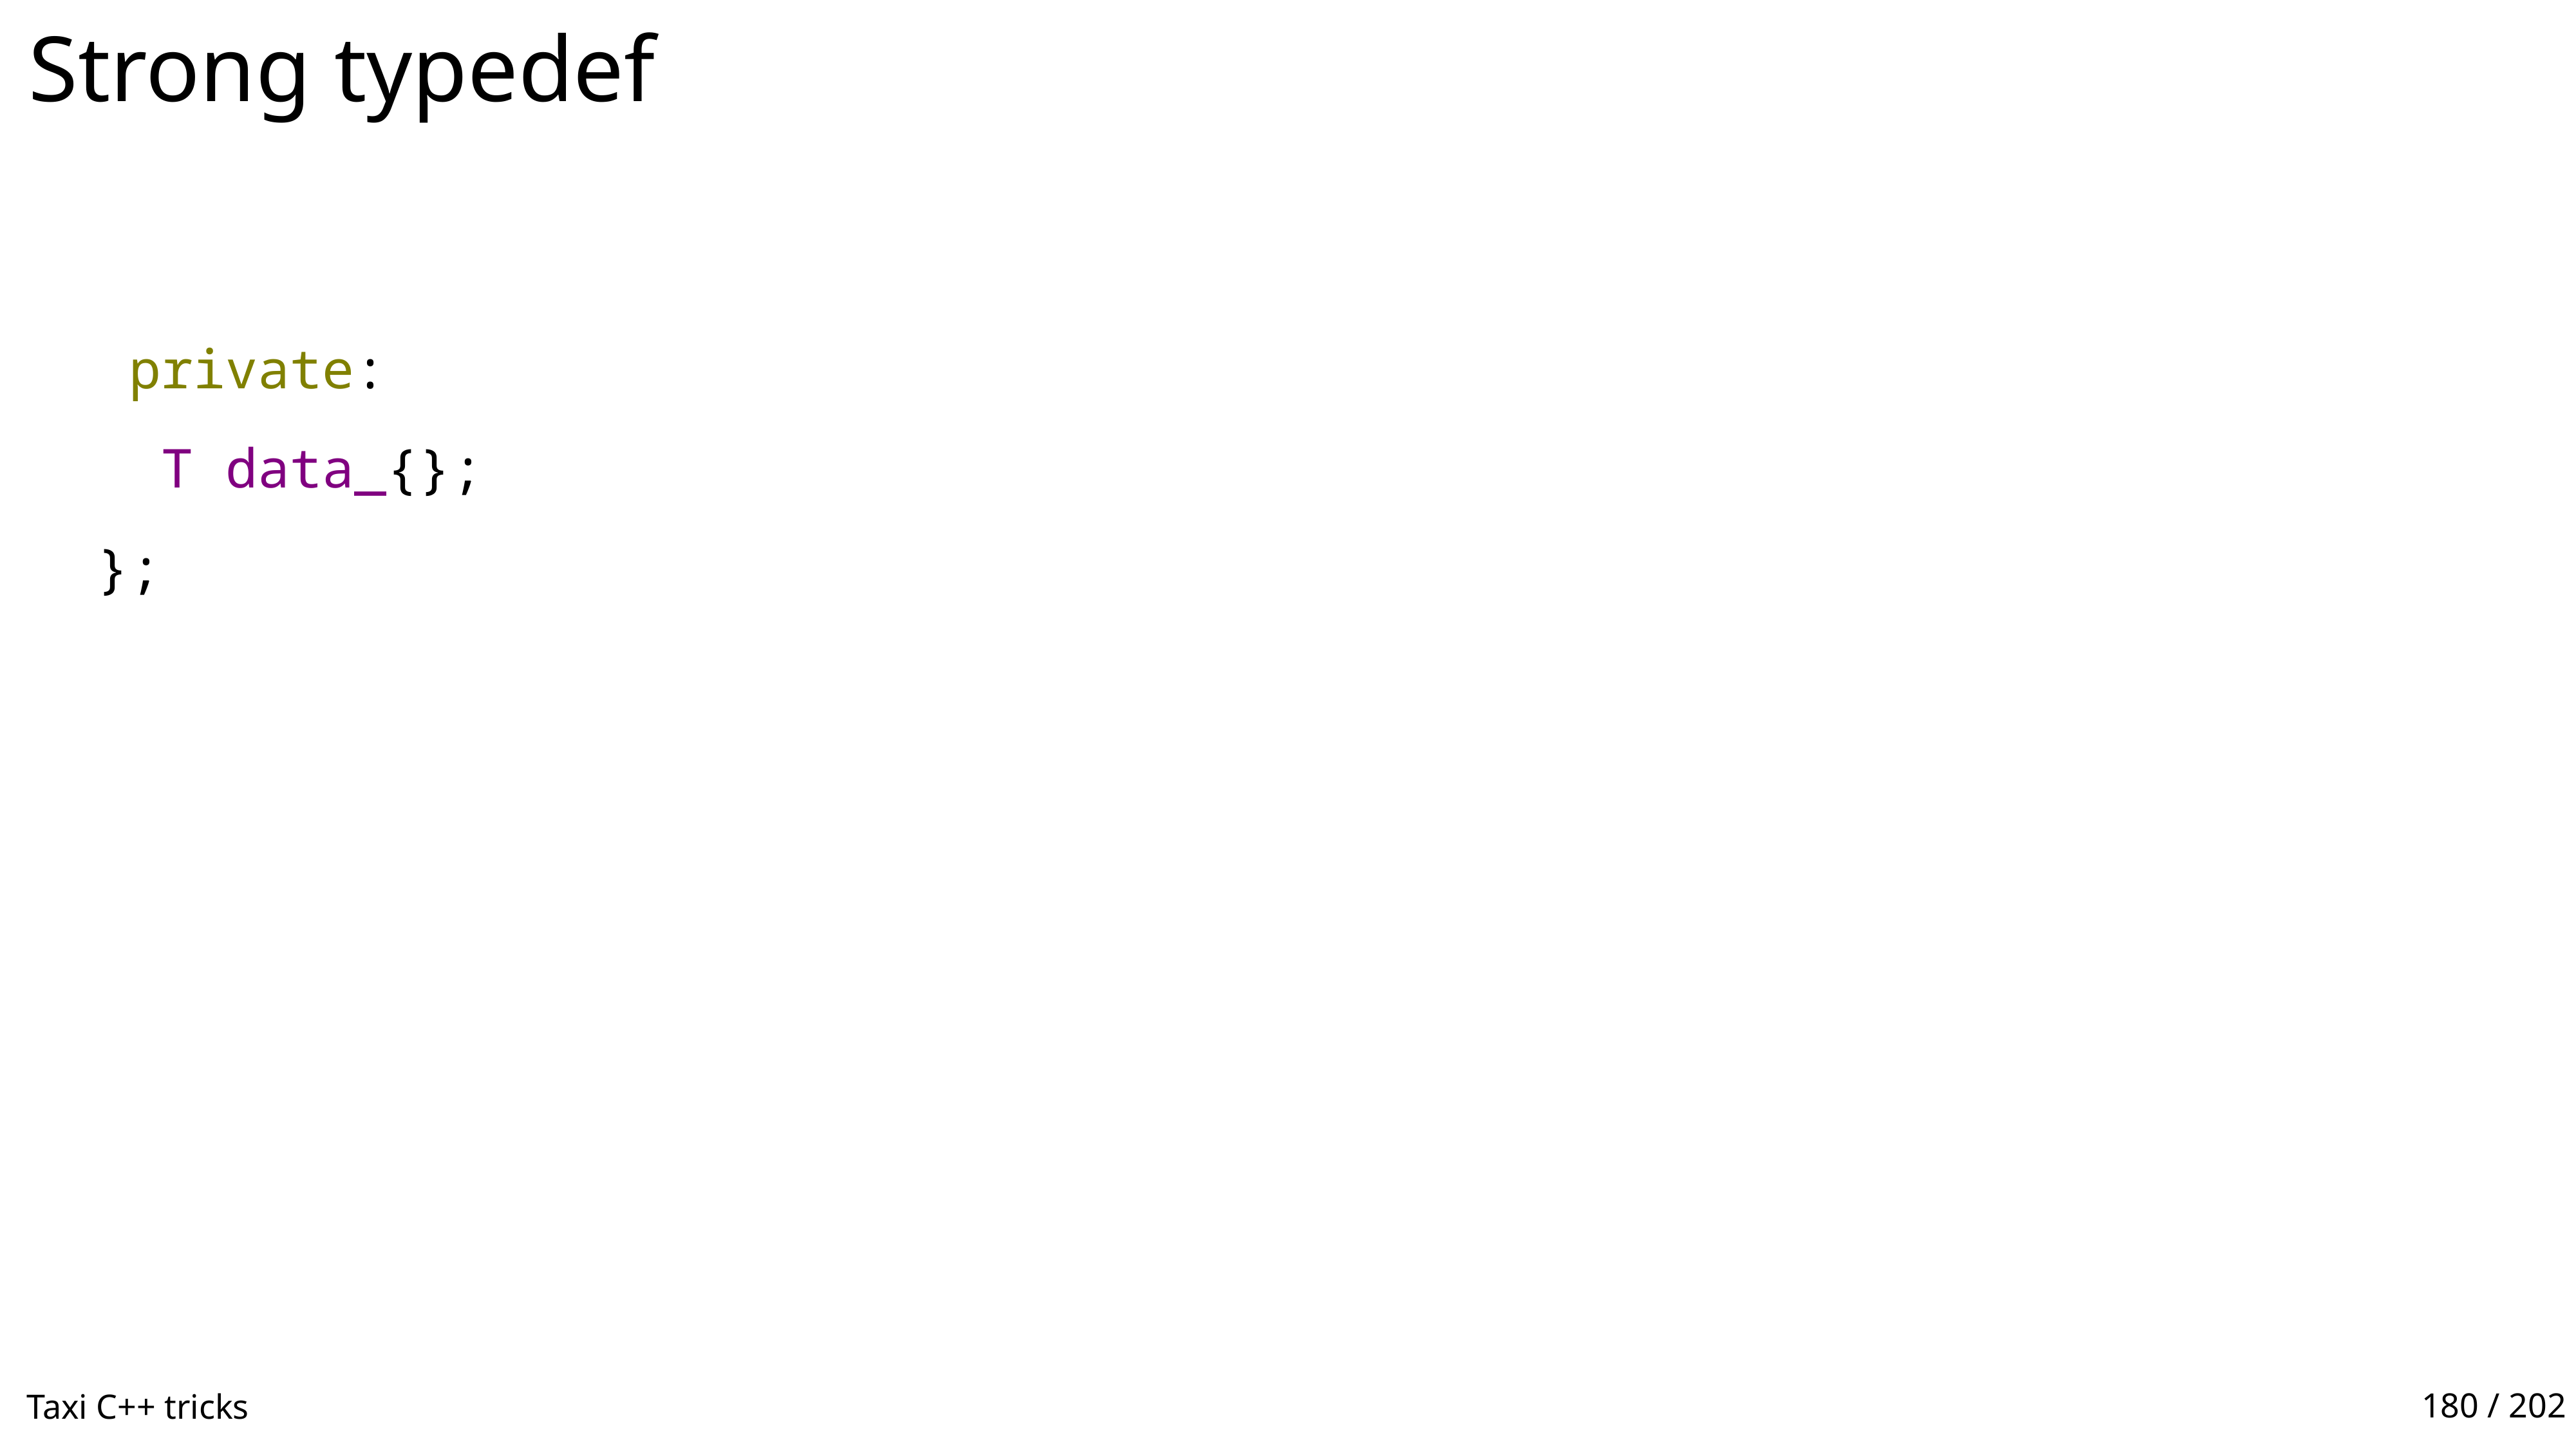

# Strong typedef
 private:
 T data_{};
};
Taxi C++ tricks